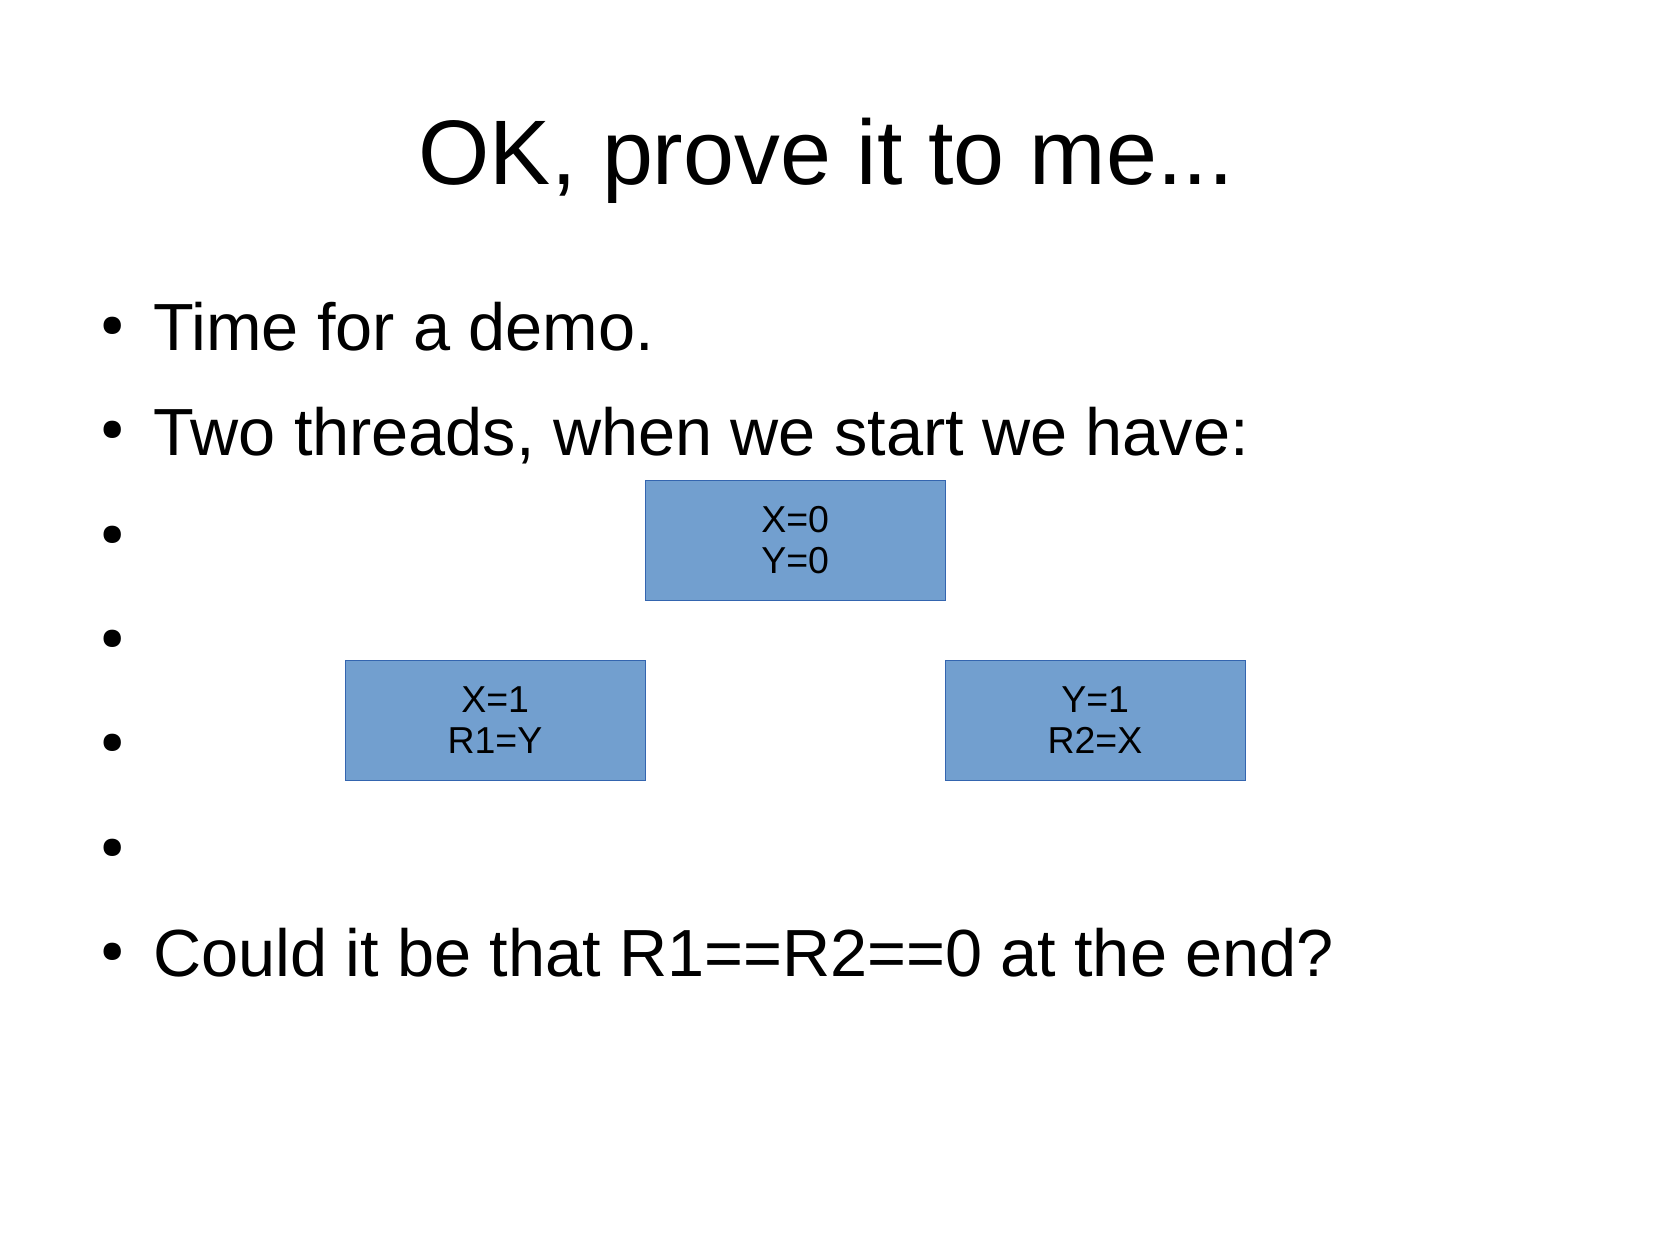

# OK, prove it to me...
Time for a demo.
Two threads, when we start we have:
Could it be that R1==R2==0 at the end?
X=0
Y=0
X=1
R1=Y
Y=1
R2=X